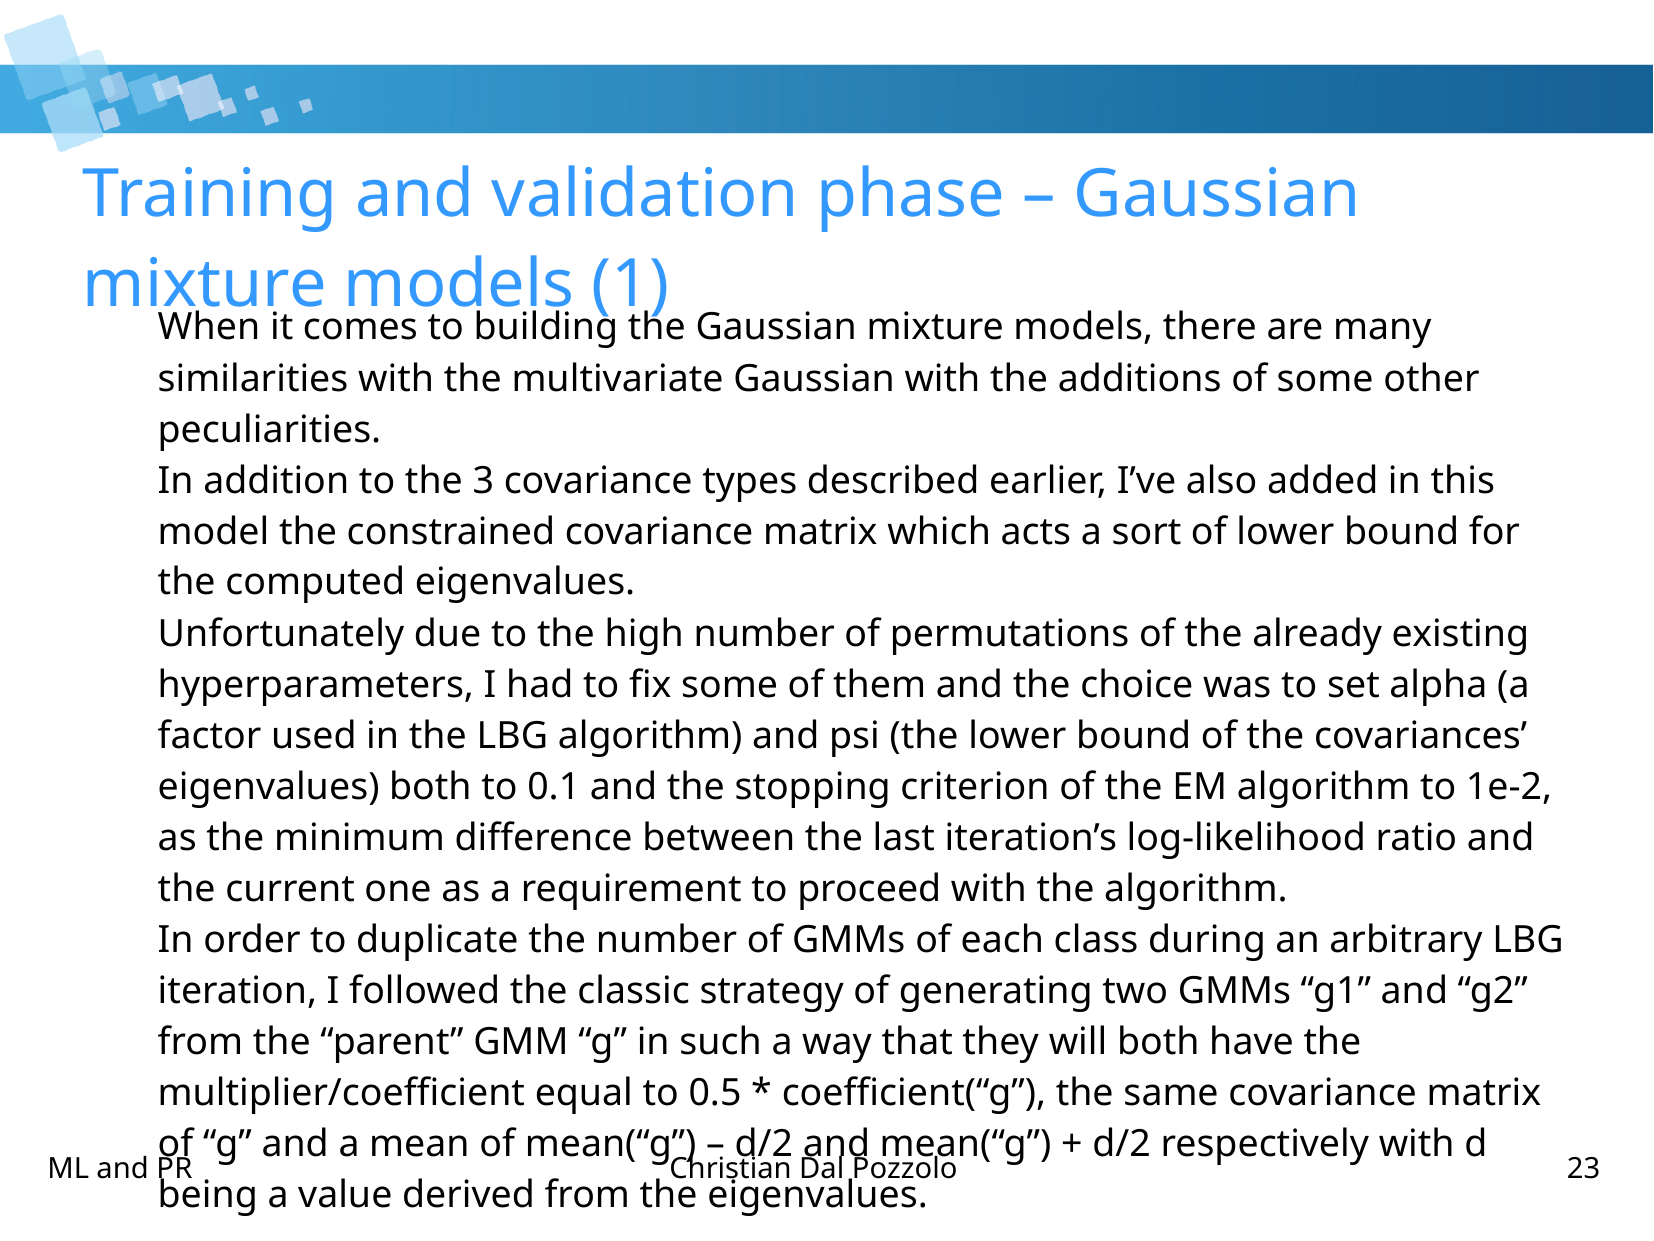

# Training and validation phase – Gaussian mixture models (1)
When it comes to building the Gaussian mixture models, there are many similarities with the multivariate Gaussian with the additions of some other peculiarities.
In addition to the 3 covariance types described earlier, I’ve also added in this model the constrained covariance matrix which acts a sort of lower bound for the computed eigenvalues.
Unfortunately due to the high number of permutations of the already existing hyperparameters, I had to fix some of them and the choice was to set alpha (a factor used in the LBG algorithm) and psi (the lower bound of the covariances’ eigenvalues) both to 0.1 and the stopping criterion of the EM algorithm to 1e-2, as the minimum difference between the last iteration’s log-likelihood ratio and the current one as a requirement to proceed with the algorithm.
In order to duplicate the number of GMMs of each class during an arbitrary LBG iteration, I followed the classic strategy of generating two GMMs “g1” and “g2” from the “parent” GMM “g” in such a way that they will both have the multiplier/coefficient equal to 0.5 * coefficient(“g”), the same covariance matrix of “g” and a mean of mean(“g”) – d/2 and mean(“g”) + d/2 respectively with d being a value derived from the eigenvalues.
ML and PR
Christian Dal Pozzolo
23